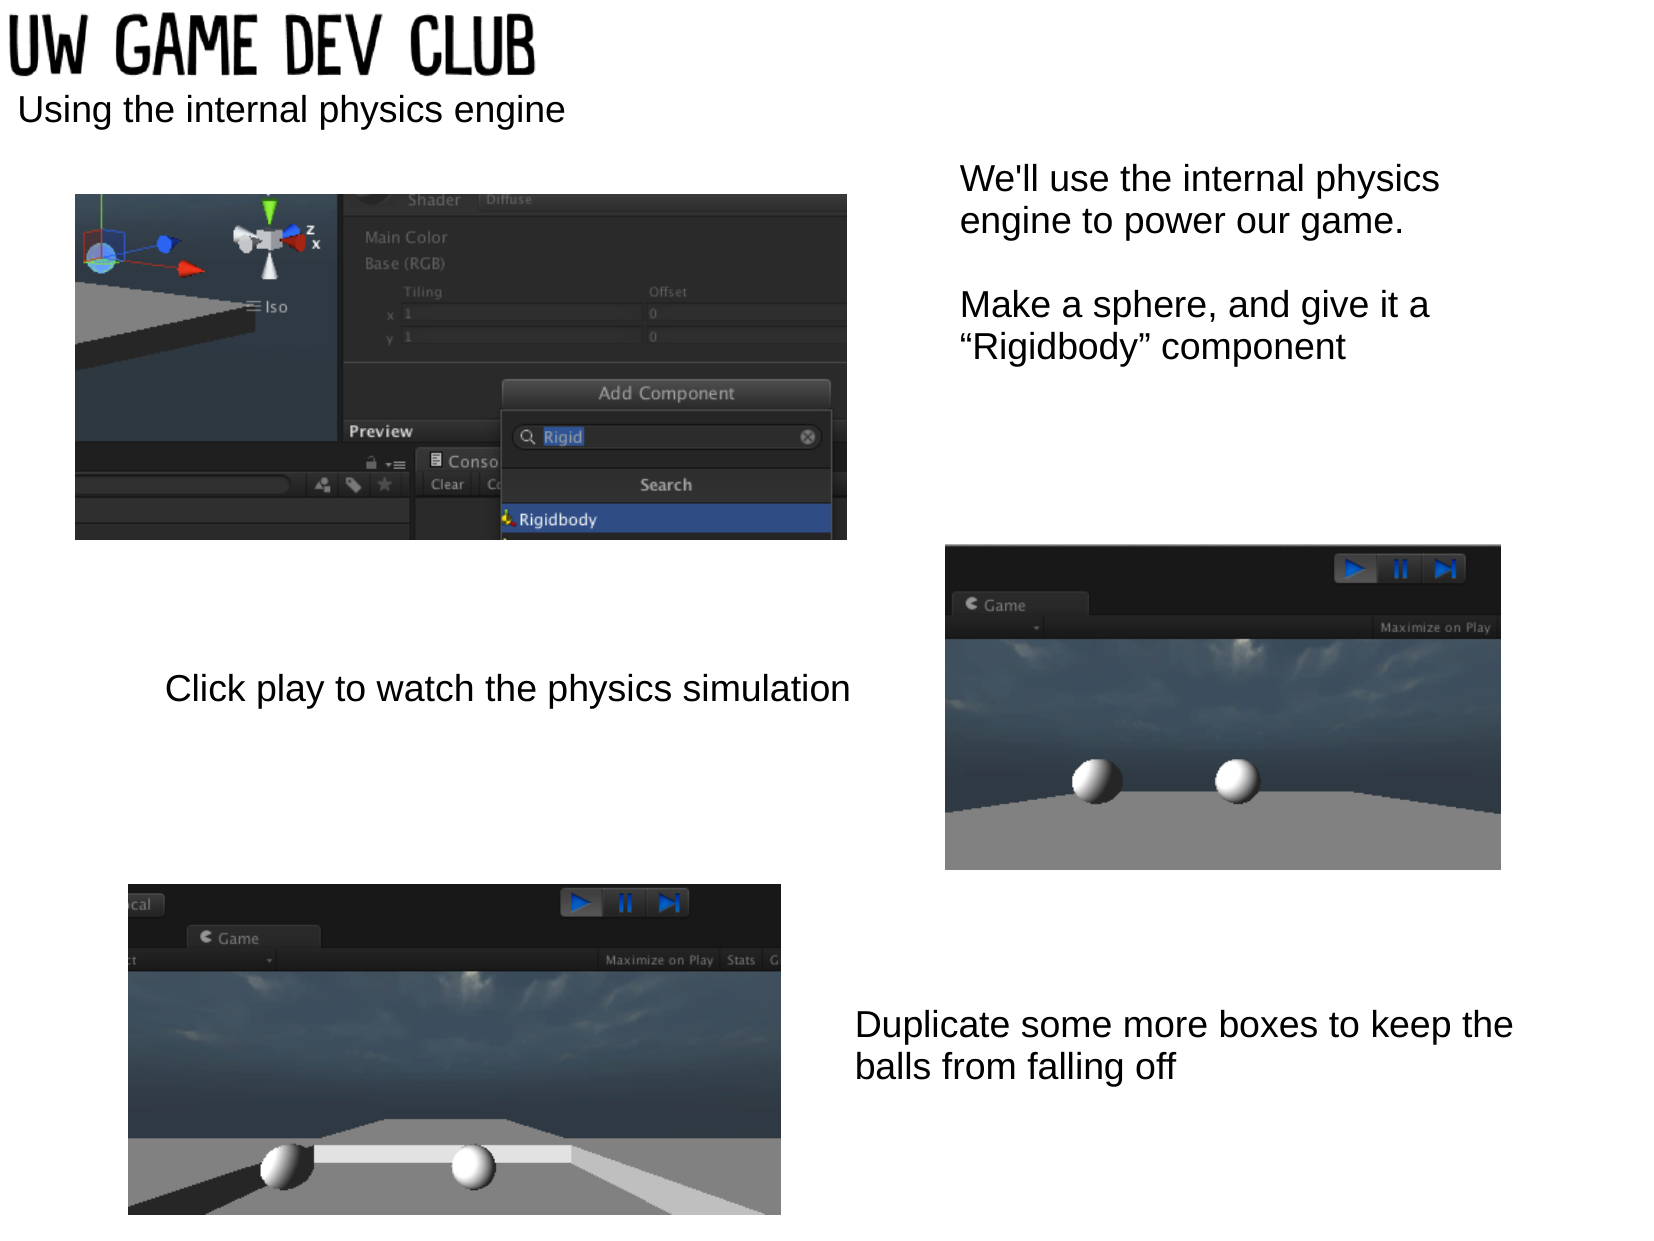

Using the internal physics engine
We'll use the internal physics engine to power our game.
Make a sphere, and give it a “Rigidbody” component
Click play to watch the physics simulation
Duplicate some more boxes to keep the balls from falling off